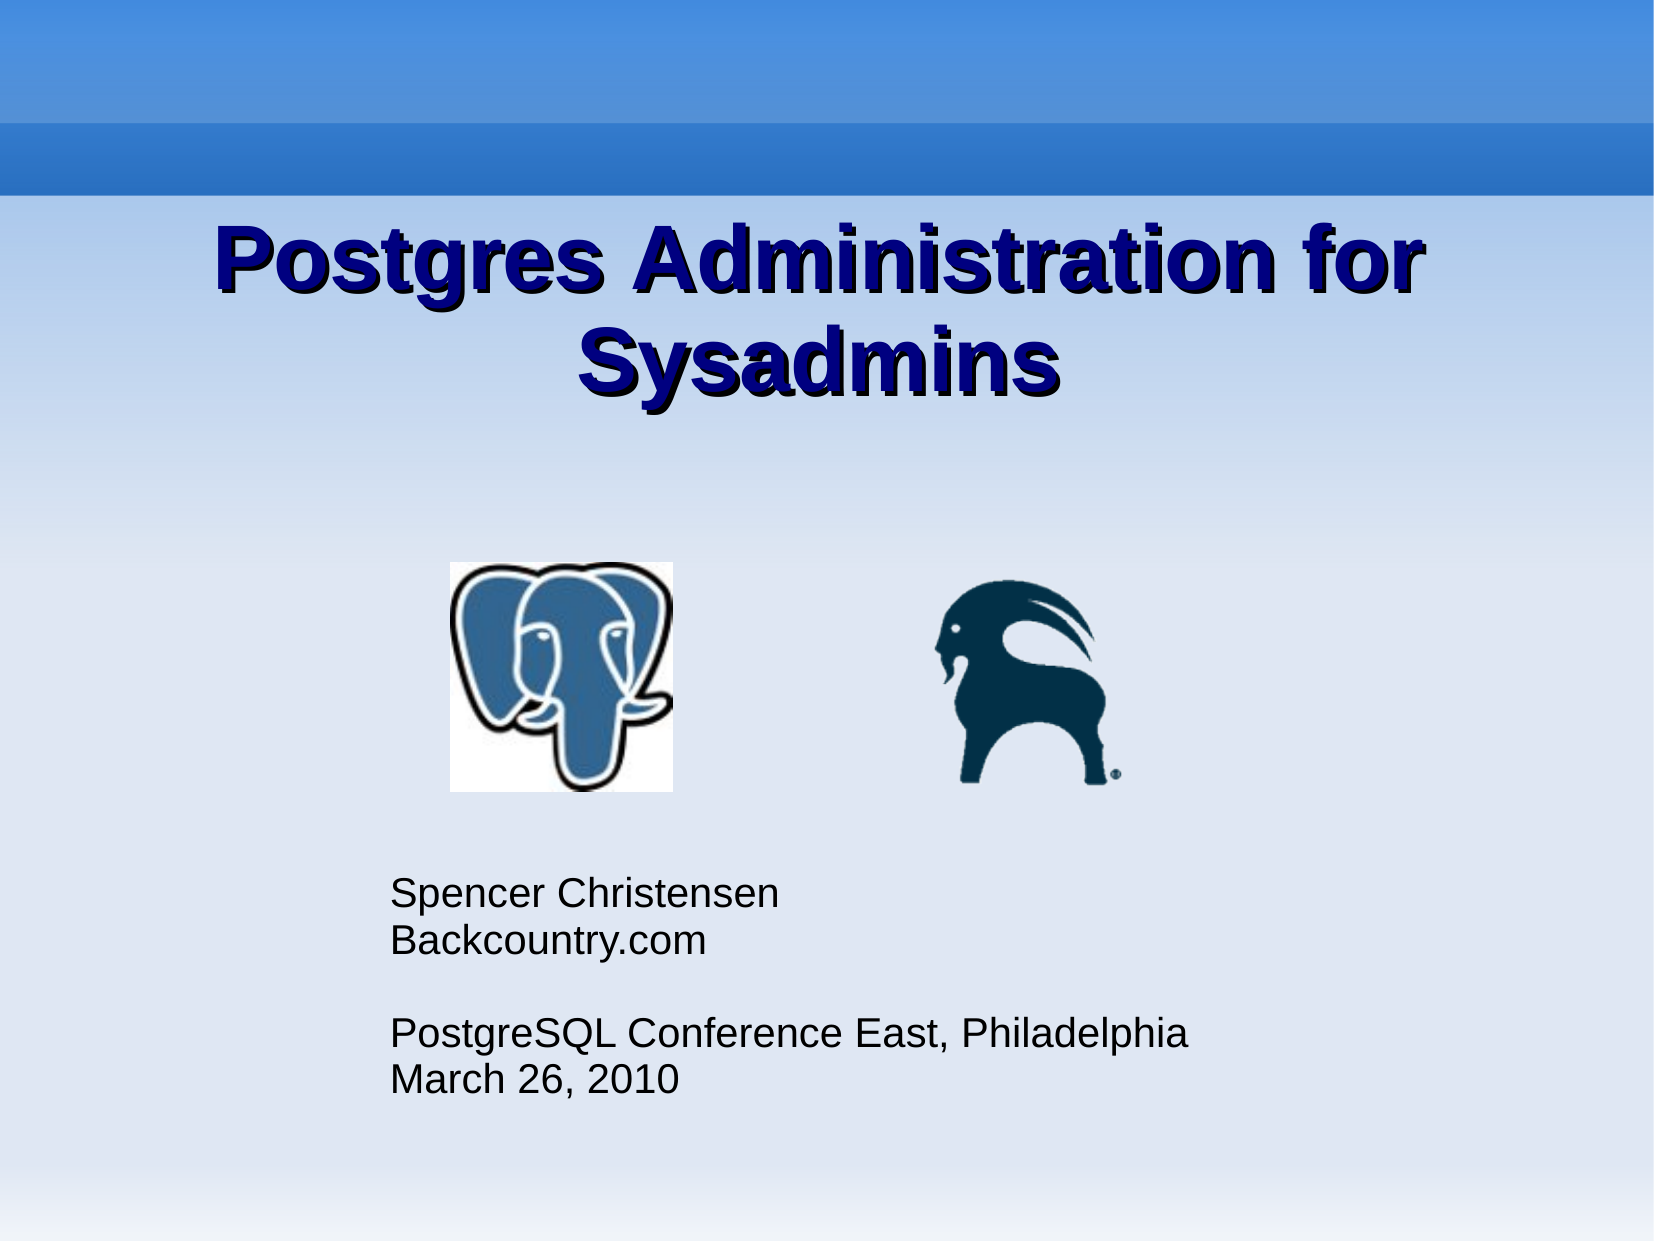

# Postgres Administration for Sysadmins
Spencer Christensen
Backcountry.com
PostgreSQL Conference East, Philadelphia
March 26, 2010